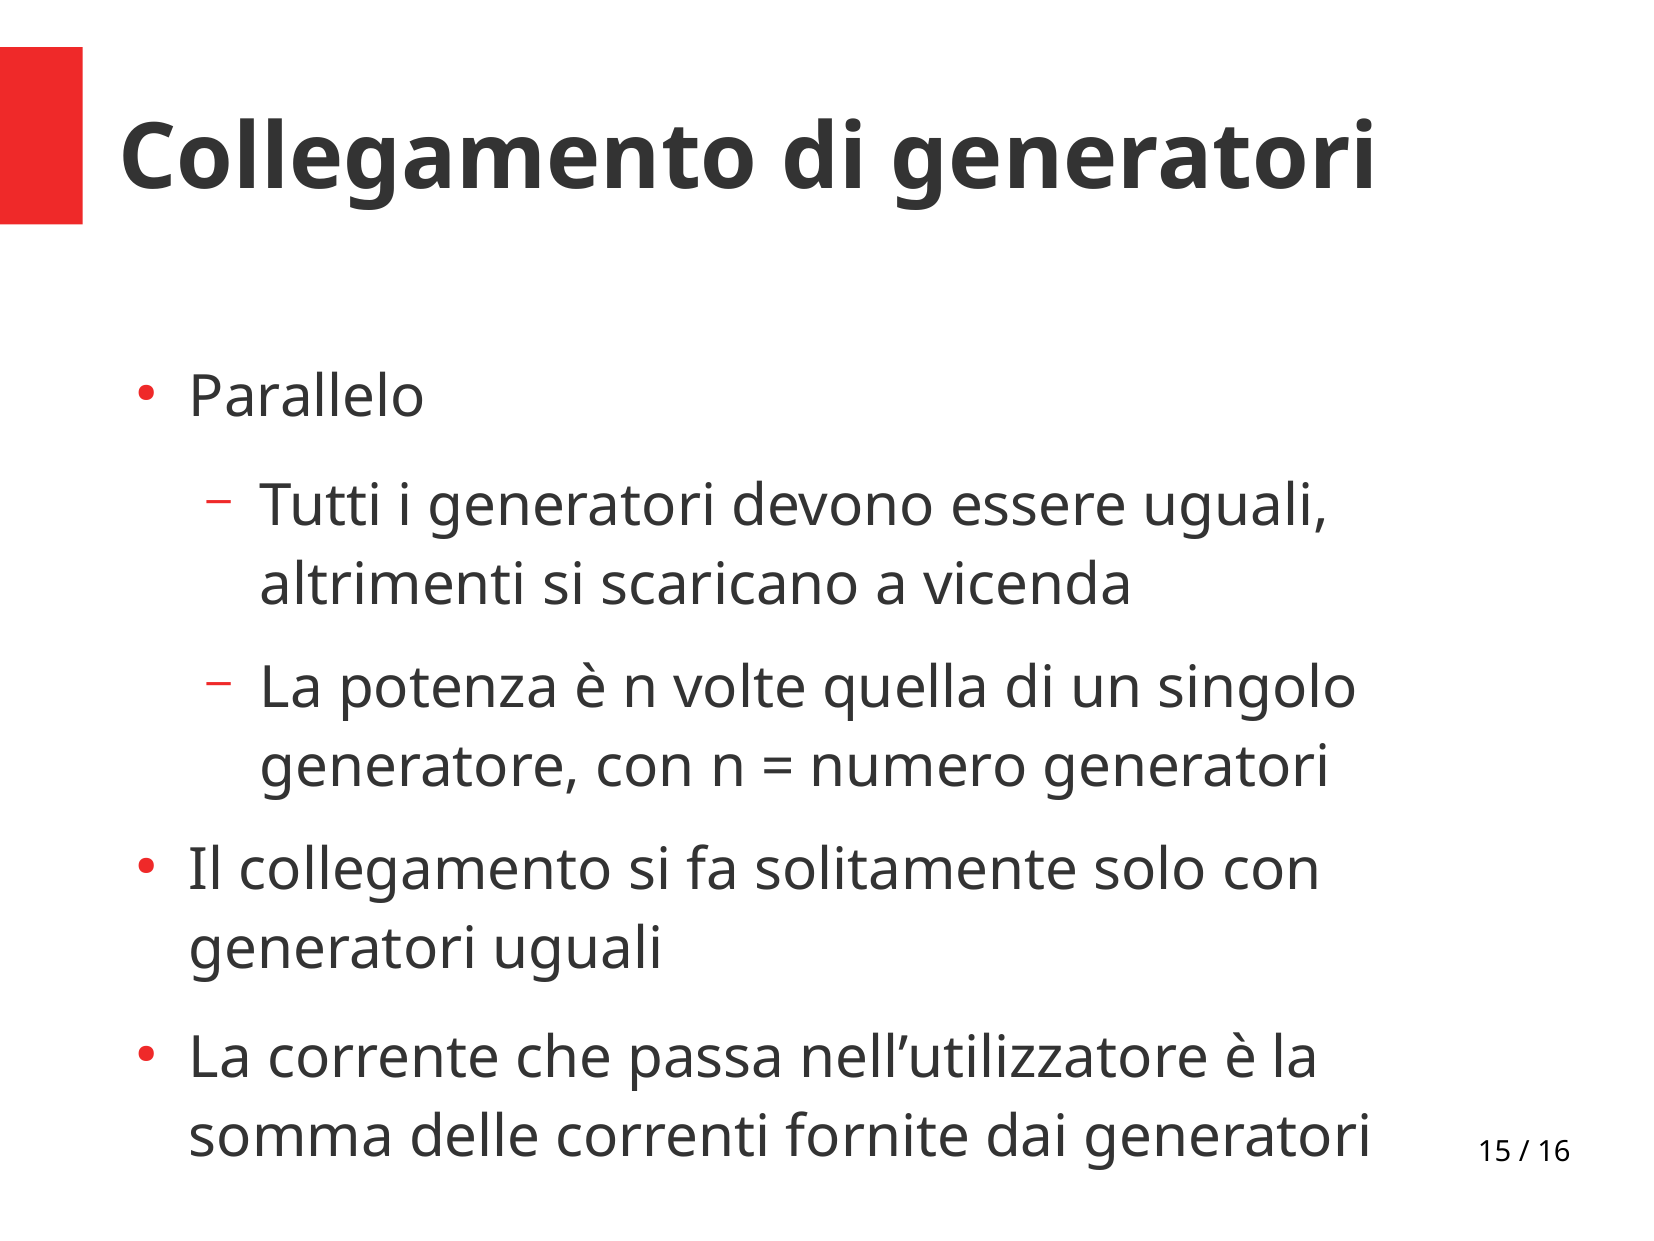

# Collegamento di generatori
Parallelo
Tutti i generatori devono essere uguali, altrimenti si scaricano a vicenda
La potenza è n volte quella di un singolo generatore, con n = numero generatori
Il collegamento si fa solitamente solo con generatori uguali
La corrente che passa nell’utilizzatore è la somma delle correnti fornite dai generatori
15